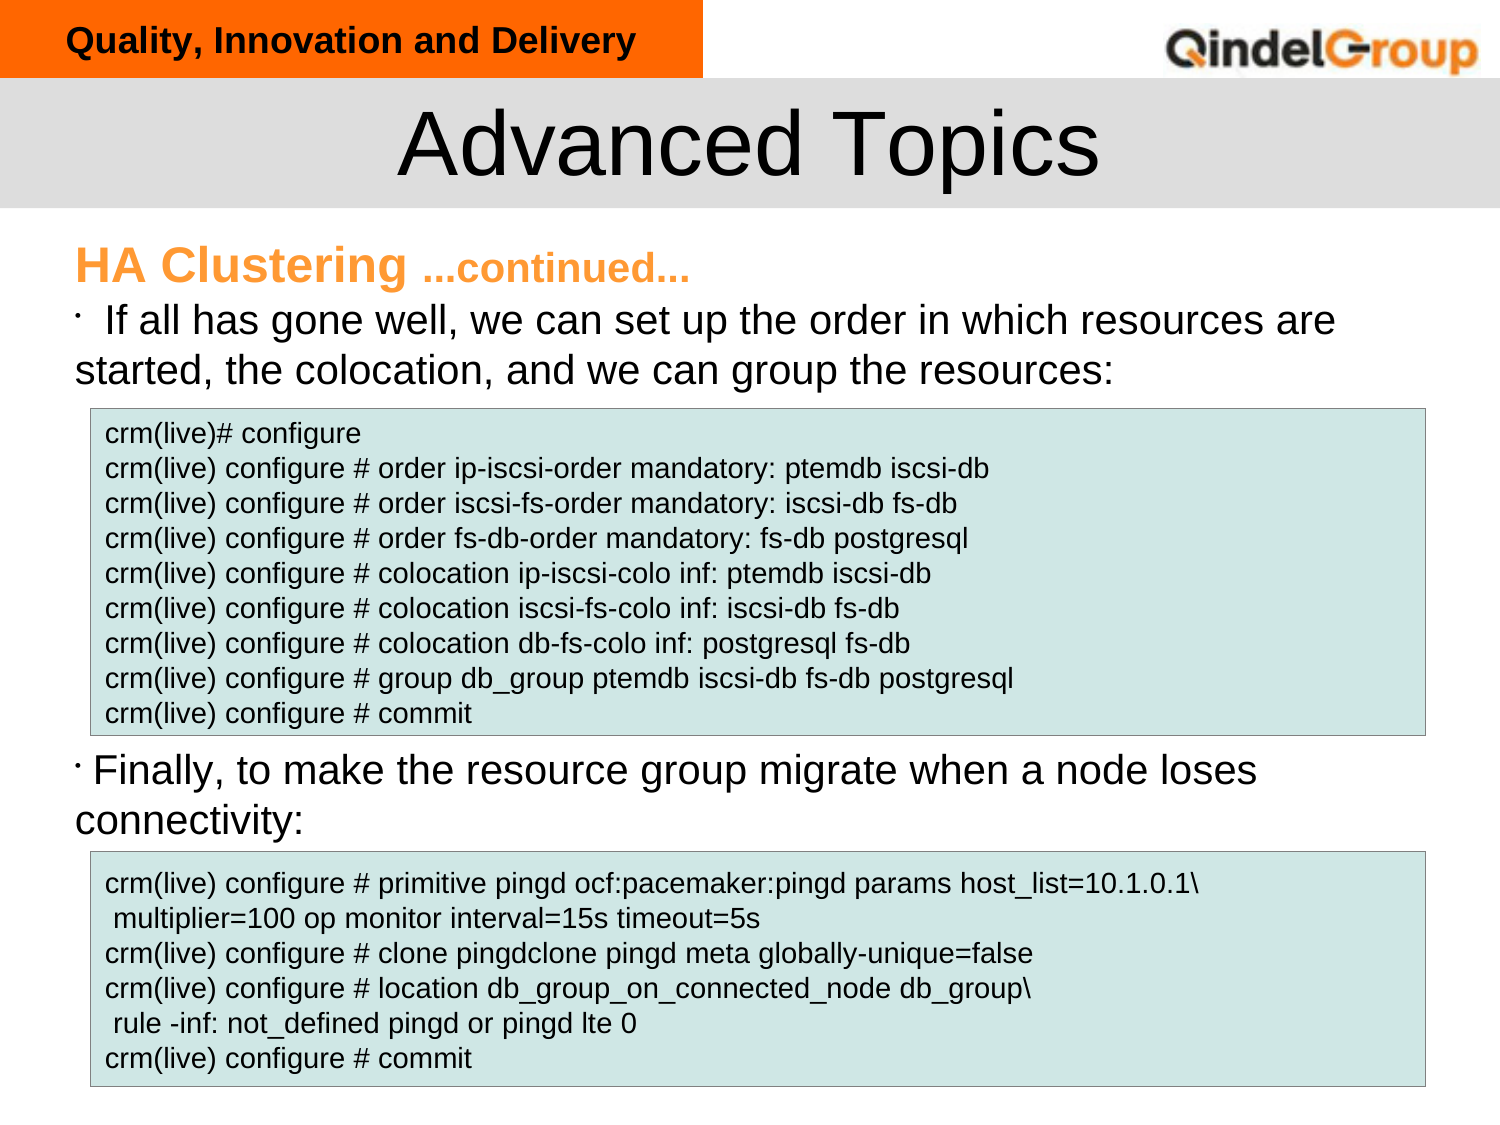

# Advanced Topics
HA Clustering ...continued...
 If all has gone well, we can set up the order in which resources are started, the colocation, and we can group the resources:
 Finally, to make the resource group migrate when a node loses connectivity:
crm(live)# configure
crm(live) configure # order ip-iscsi-order mandatory: ptemdb iscsi-db
crm(live) configure # order iscsi-fs-order mandatory: iscsi-db fs-db
crm(live) configure # order fs-db-order mandatory: fs-db postgresql
crm(live) configure # colocation ip-iscsi-colo inf: ptemdb iscsi-db
crm(live) configure # colocation iscsi-fs-colo inf: iscsi-db fs-db
crm(live) configure # colocation db-fs-colo inf: postgresql fs-db
crm(live) configure # group db_group ptemdb iscsi-db fs-db postgresql
crm(live) configure # commit
crm(live) configure # primitive pingd ocf:pacemaker:pingd params host_list=10.1.0.1\
 multiplier=100 op monitor interval=15s timeout=5s
crm(live) configure # clone pingdclone pingd meta globally-unique=false
crm(live) configure # location db_group_on_connected_node db_group\
 rule -inf: not_defined pingd or pingd lte 0
crm(live) configure # commit